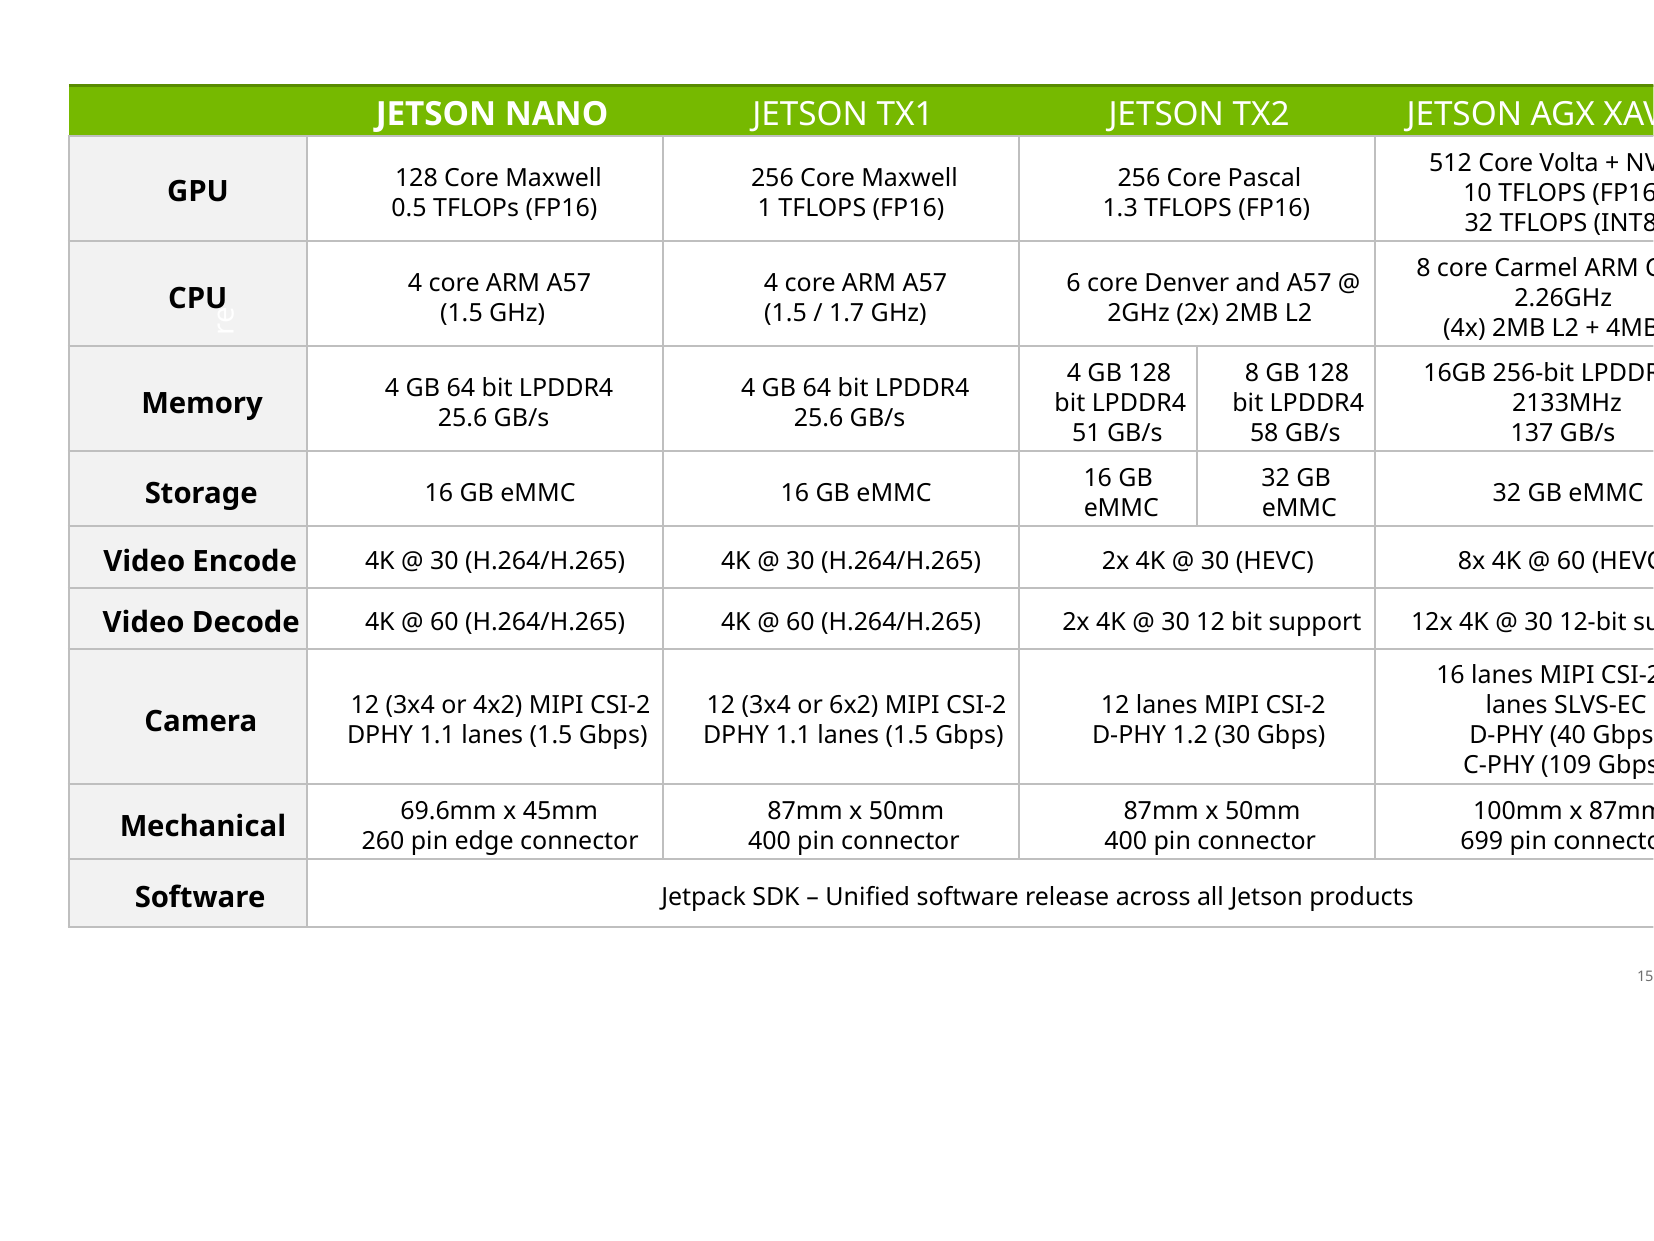

JETSON NANO
JETSON TX1
JETSON TX2
JETSON AGX XAVIER
512 Core Volta + NVDLA
128 Core Maxwell
256 Core Maxwell
256 Core Pascal
GPU
10 TFLOPS (FP16)
0.5 TFLOPs (FP16)
1 TFLOPS (FP16)
1.3 TFLOPS (FP16)
32 TFLOPS (INT8)
8 core Carmel ARM CPU @
4 core ARM A57
4 core ARM A57
6 core Denver and A57 @
CPU
2.26GHz
(1.5 GHz)
(1.5 / 1.7 GHz)
2GHz (2x) 2MB L2
Softwa
re
(4x) 2MB L2 + 4MB L3
4 GB 128
8 GB 128
16GB 256-bit LPDDR4x @
4 GB 64 bit LPDDR4
4 GB 64 bit LPDDR4
Memory
bit LPDDR4
bit LPDDR4
2133MHz
25.6 GB/s
25.6 GB/s
51 GB/s
58 GB/s
137 GB/s
16 GB
32 GB
Storage
16 GB eMMC
16 GB eMMC
32 GB eMMC
eMMC
eMMC
Video Encode
4K @ 30 (H.264/H.265)
4K @ 30 (H.264/H.265)
2x 4K @ 30 (HEVC)
8x 4K @ 60 (HEVC)
Video Decode
4K @ 60 (H.264/H.265)
4K @ 60 (H.264/H.265)
2x 4K @ 30 12 bit support
12x 4K @ 30 12-bit support
16 lanes MIPI CSI-2 | 8
12 (3x4 or 4x2) MIPI CSI-2
12 (3x4 or 6x2) MIPI CSI-2
12 lanes MIPI CSI-2
lanes SLVS-EC
Camera
DPHY 1.1 lanes (1.5 Gbps)
DPHY 1.1 lanes (1.5 Gbps)
D-PHY 1.2 (30 Gbps)
D-PHY (40 Gbps)
C-PHY (109 Gbps)
69.6mm x 45mm
87mm x 50mm
87mm x 50mm
100mm x 87mm
Mechanical
260 pin edge connector
400 pin connector
400 pin connector
699 pin connector
Software
Jetpack SDK – Unified software release across all Jetson products
15